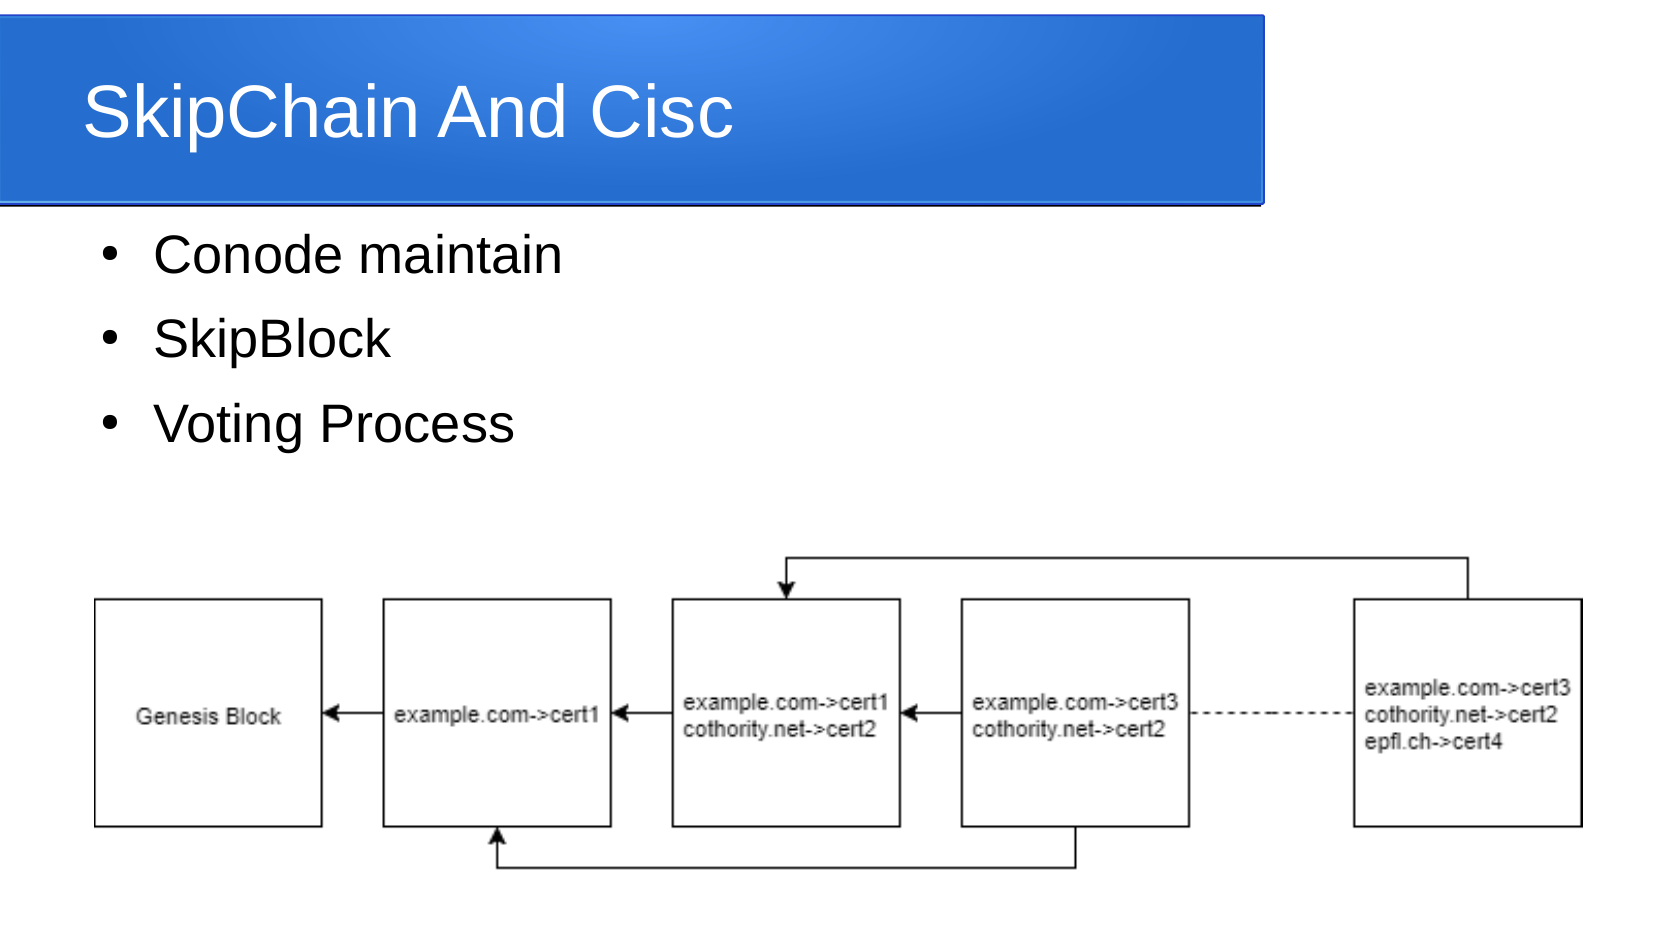

# SkipChain And Cisc
Conode maintain
SkipBlock
Voting Process